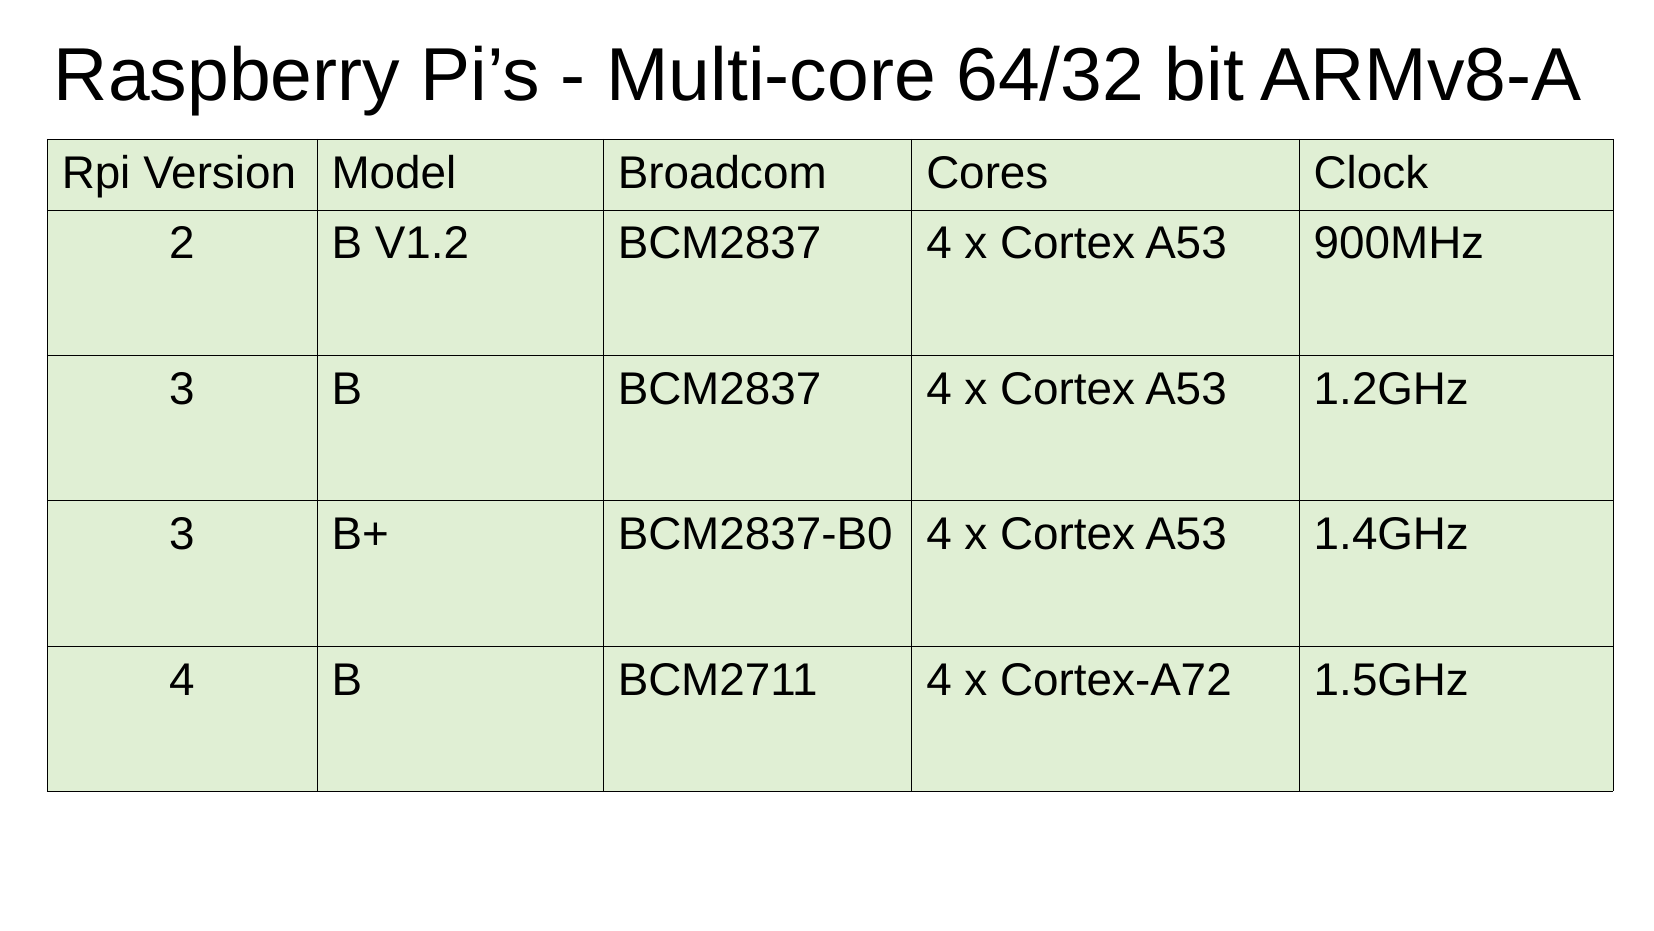

# Raspberry Pi’s - Multi-core 64/32 bit ARMv8-A
| Rpi Version | Model | Broadcom | Cores | Clock |
| --- | --- | --- | --- | --- |
| 2 | B V1.2 | BCM2837 | 4 x Cortex A53 | 900MHz |
| 3 | B | BCM2837 | 4 x Cortex A53 | 1.2GHz |
| 3 | B+ | BCM2837-B0 | 4 x Cortex A53 | 1.4GHz |
| 4 | B | BCM2711 | 4 x Cortex-A72 | 1.5GHz |